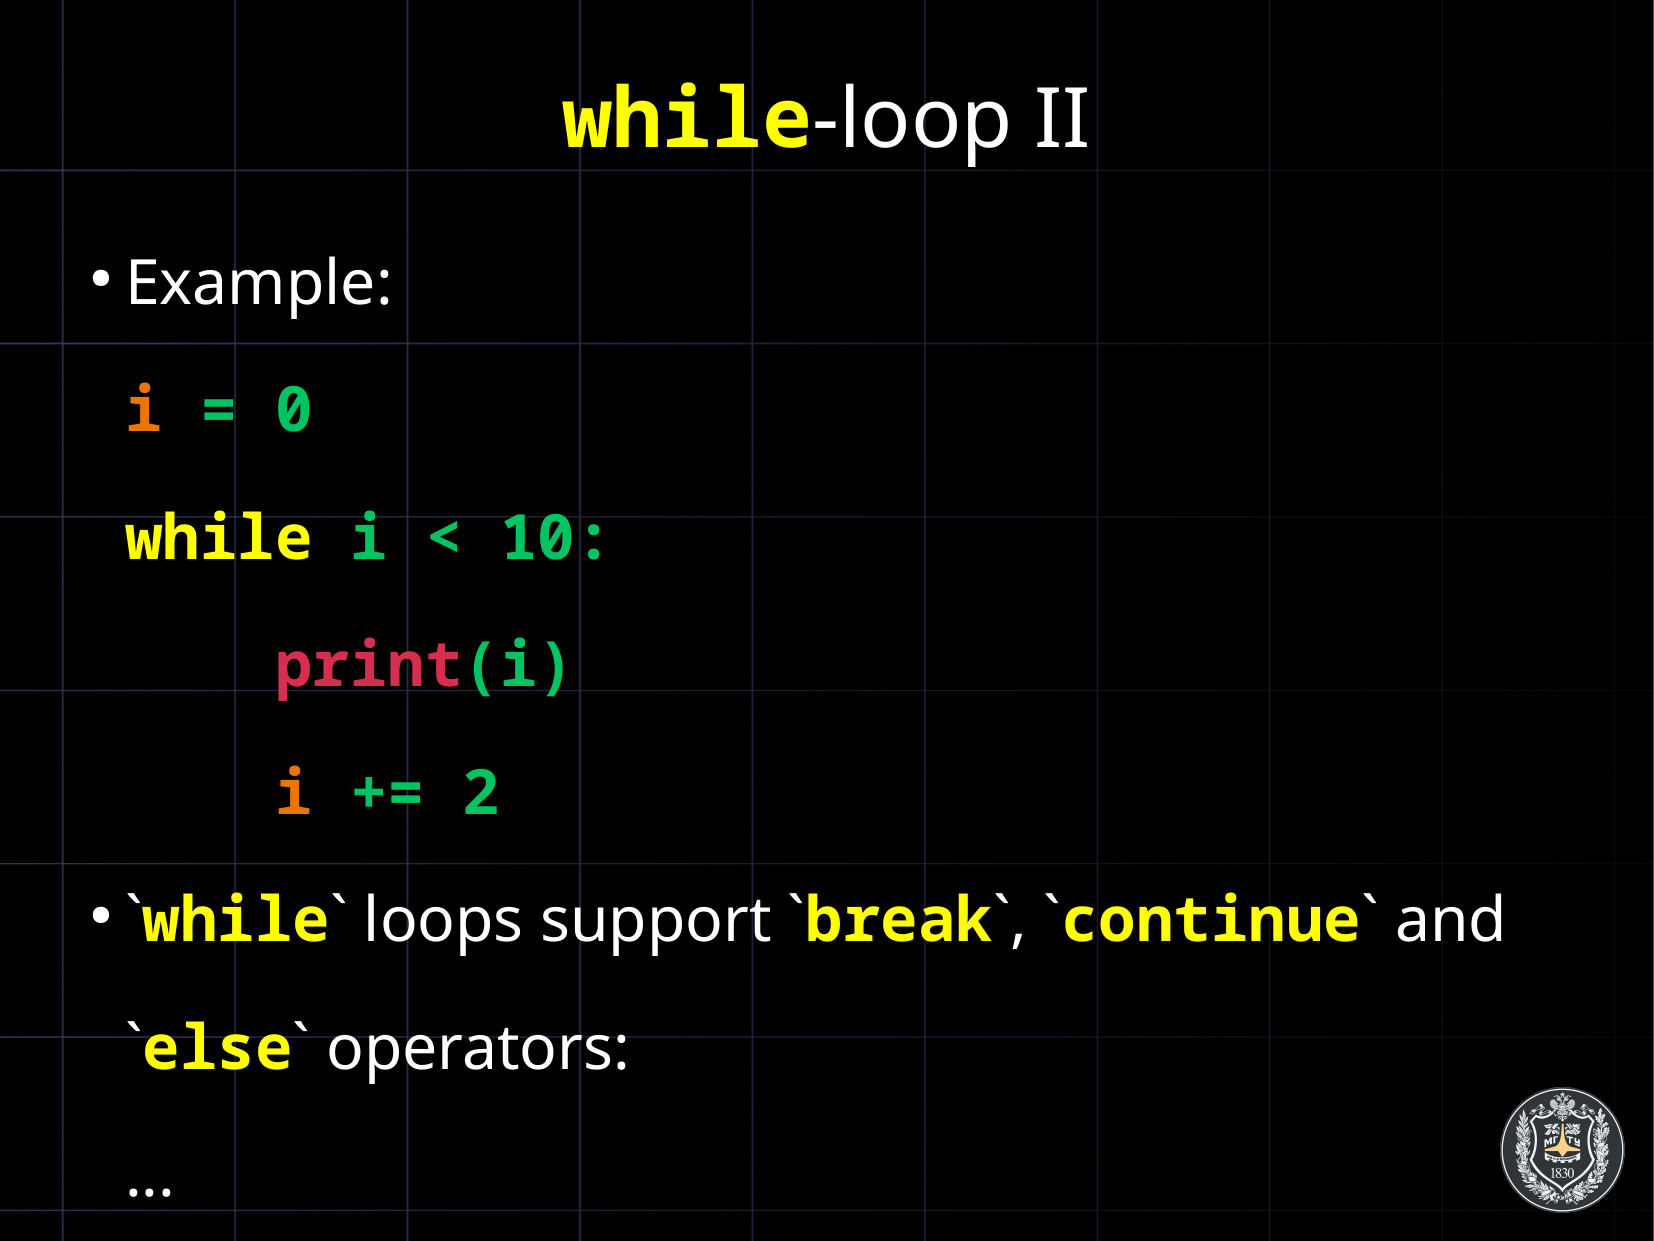

# while-loop II
Example:
i = 0
while i < 10:
 print(i)
 i += 2
`while` loops support `break`, `continue` and `else` operators:
...